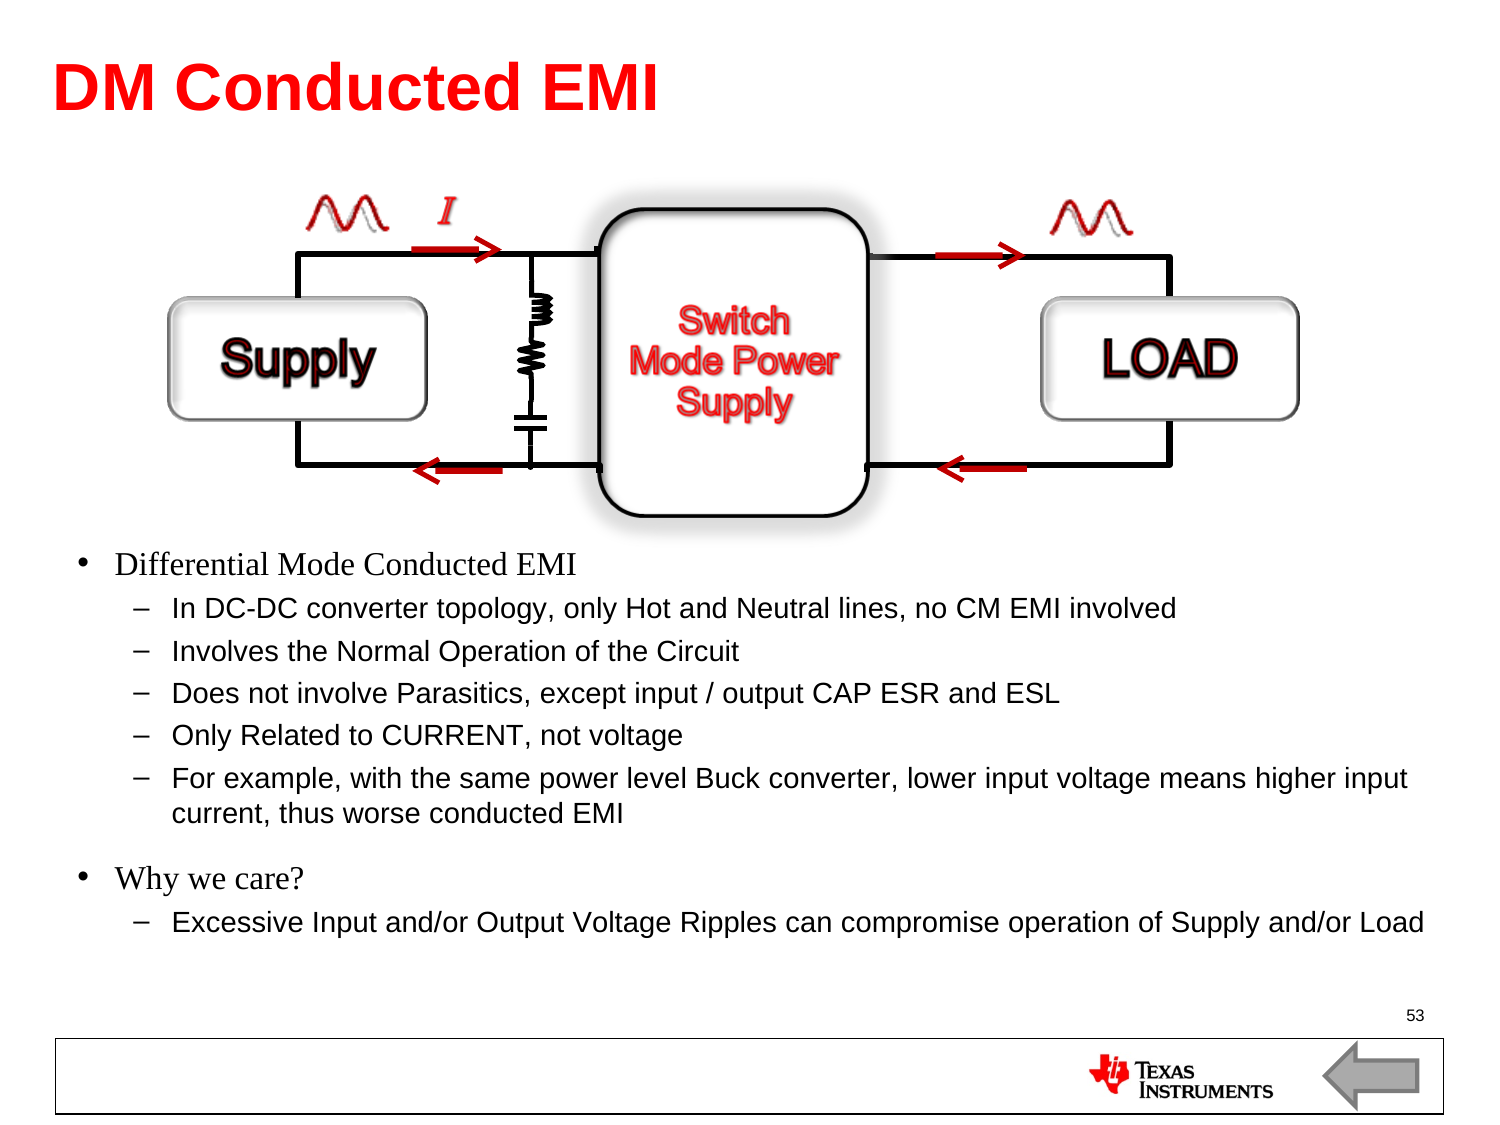

# DM Conducted EMI
Differential Mode Conducted EMI
In DC-DC converter topology, only Hot and Neutral lines, no CM EMI involved
Involves the Normal Operation of the Circuit
Does not involve Parasitics, except input / output CAP ESR and ESL
Only Related to CURRENT, not voltage
For example, with the same power level Buck converter, lower input voltage means higher input current, thus worse conducted EMI
Why we care?
Excessive Input and/or Output Voltage Ripples can compromise operation of Supply and/or Load